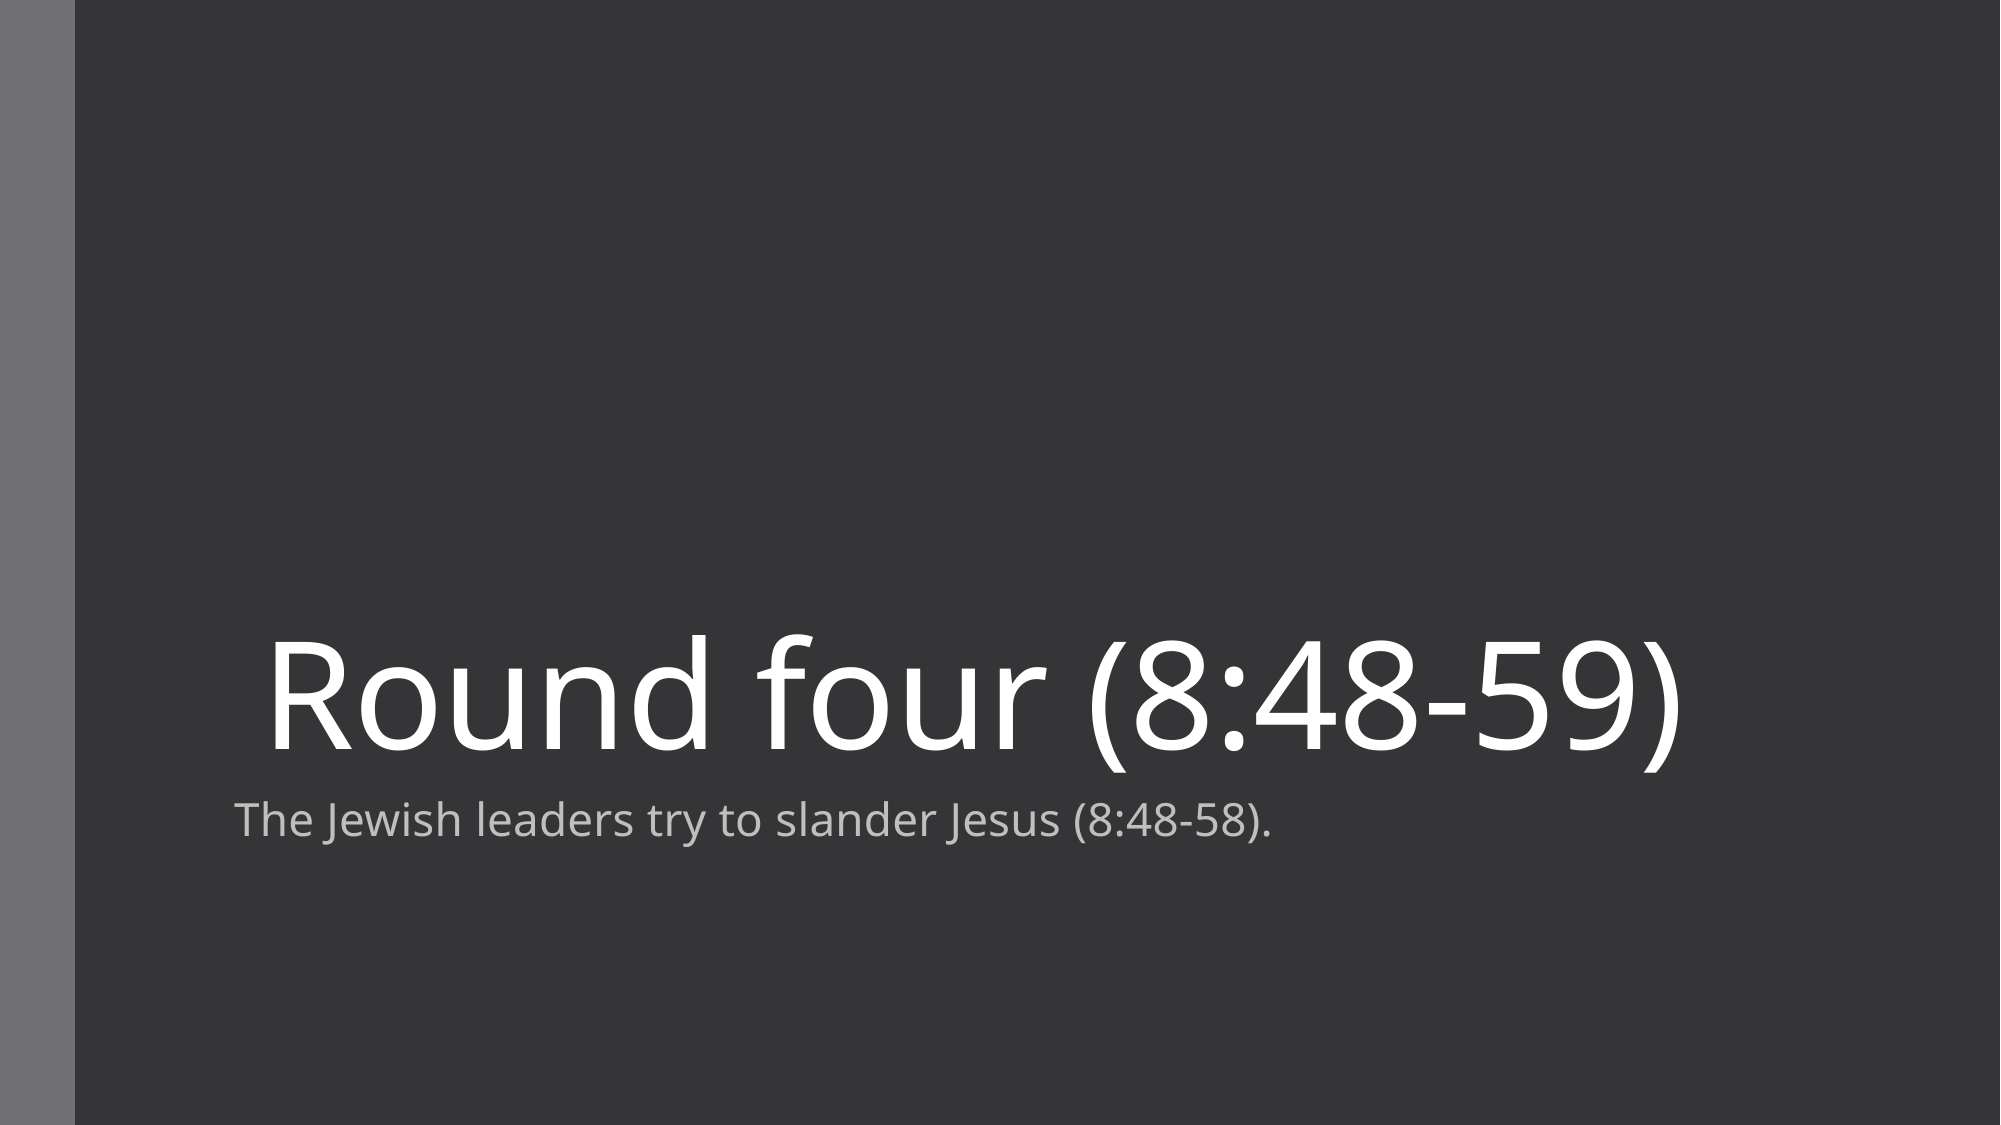

# Round four (8:48-59)
 The Jewish leaders try to slander Jesus (8:48-58).